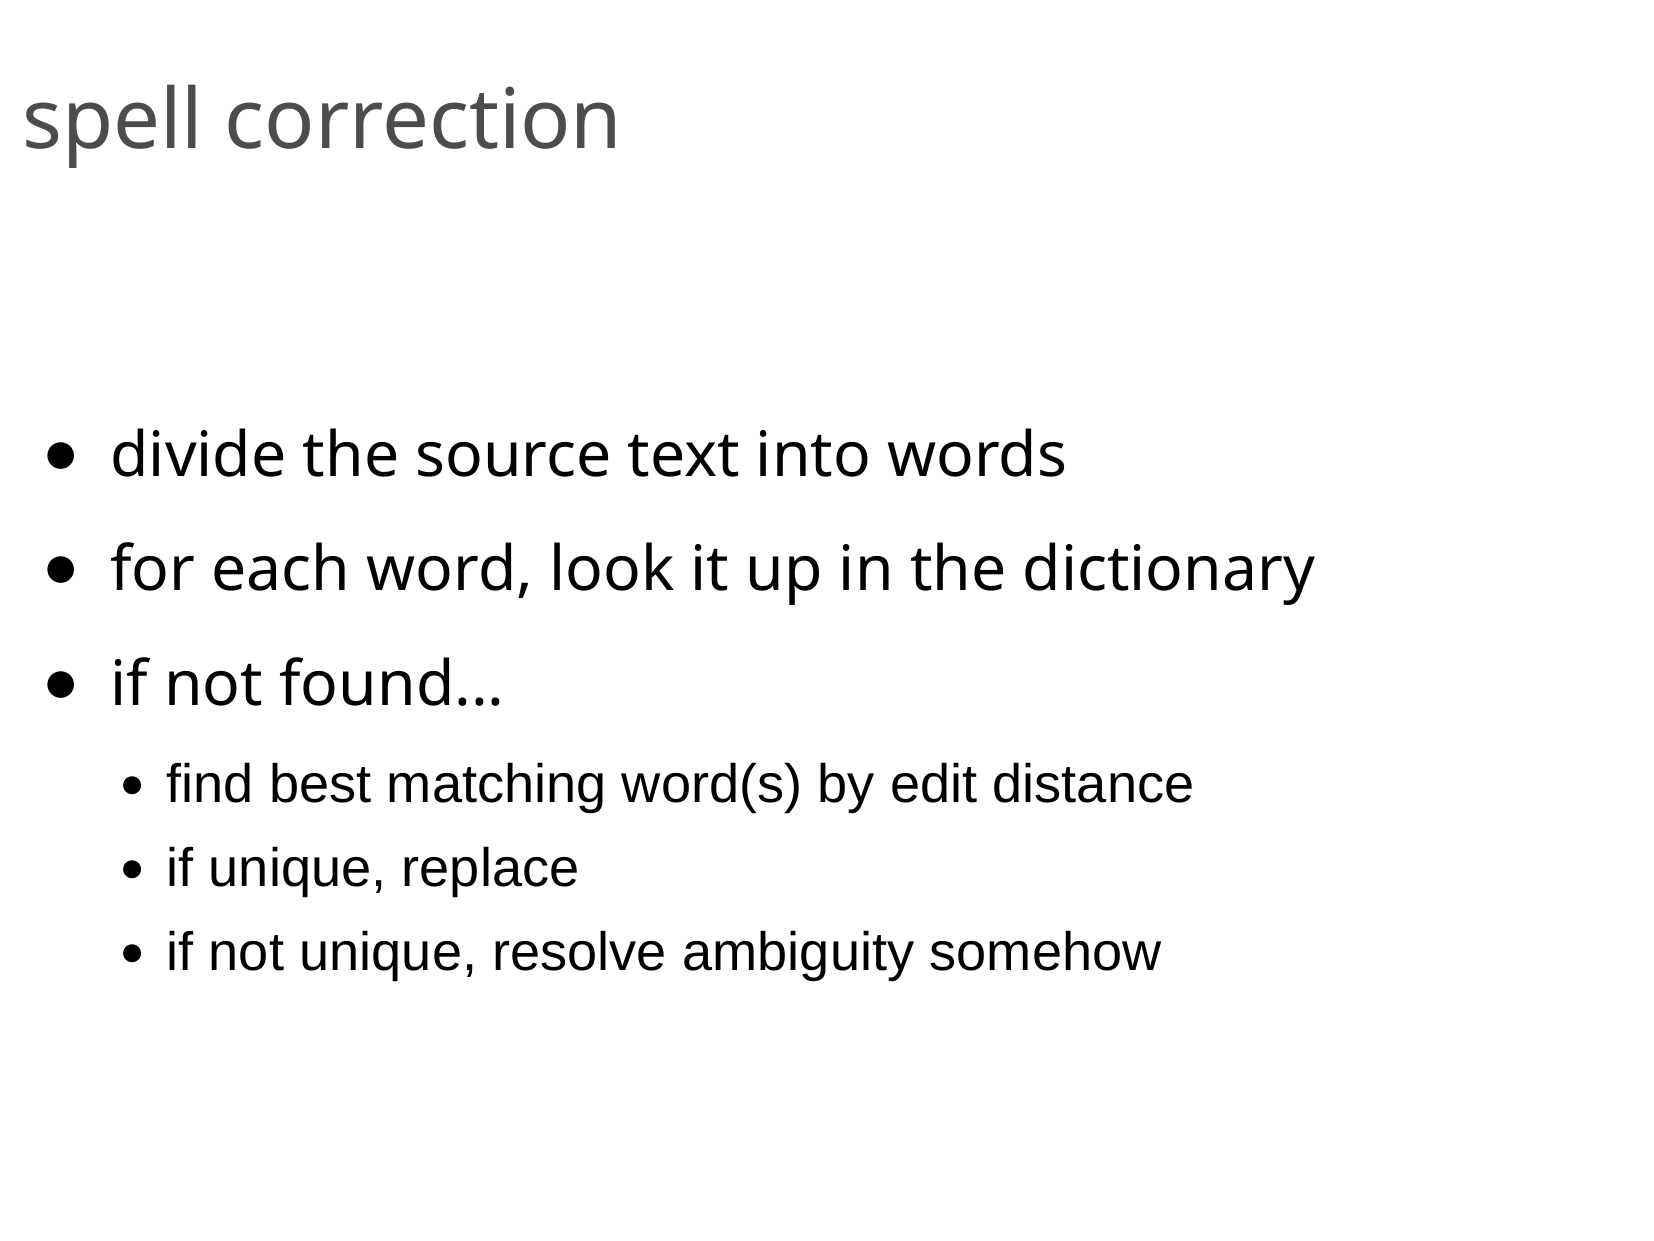

# spell correction
divide the source text into words
for each word, look it up in the dictionary
if not found...
find best matching word(s) by edit distance
if unique, replace
if not unique, resolve ambiguity somehow